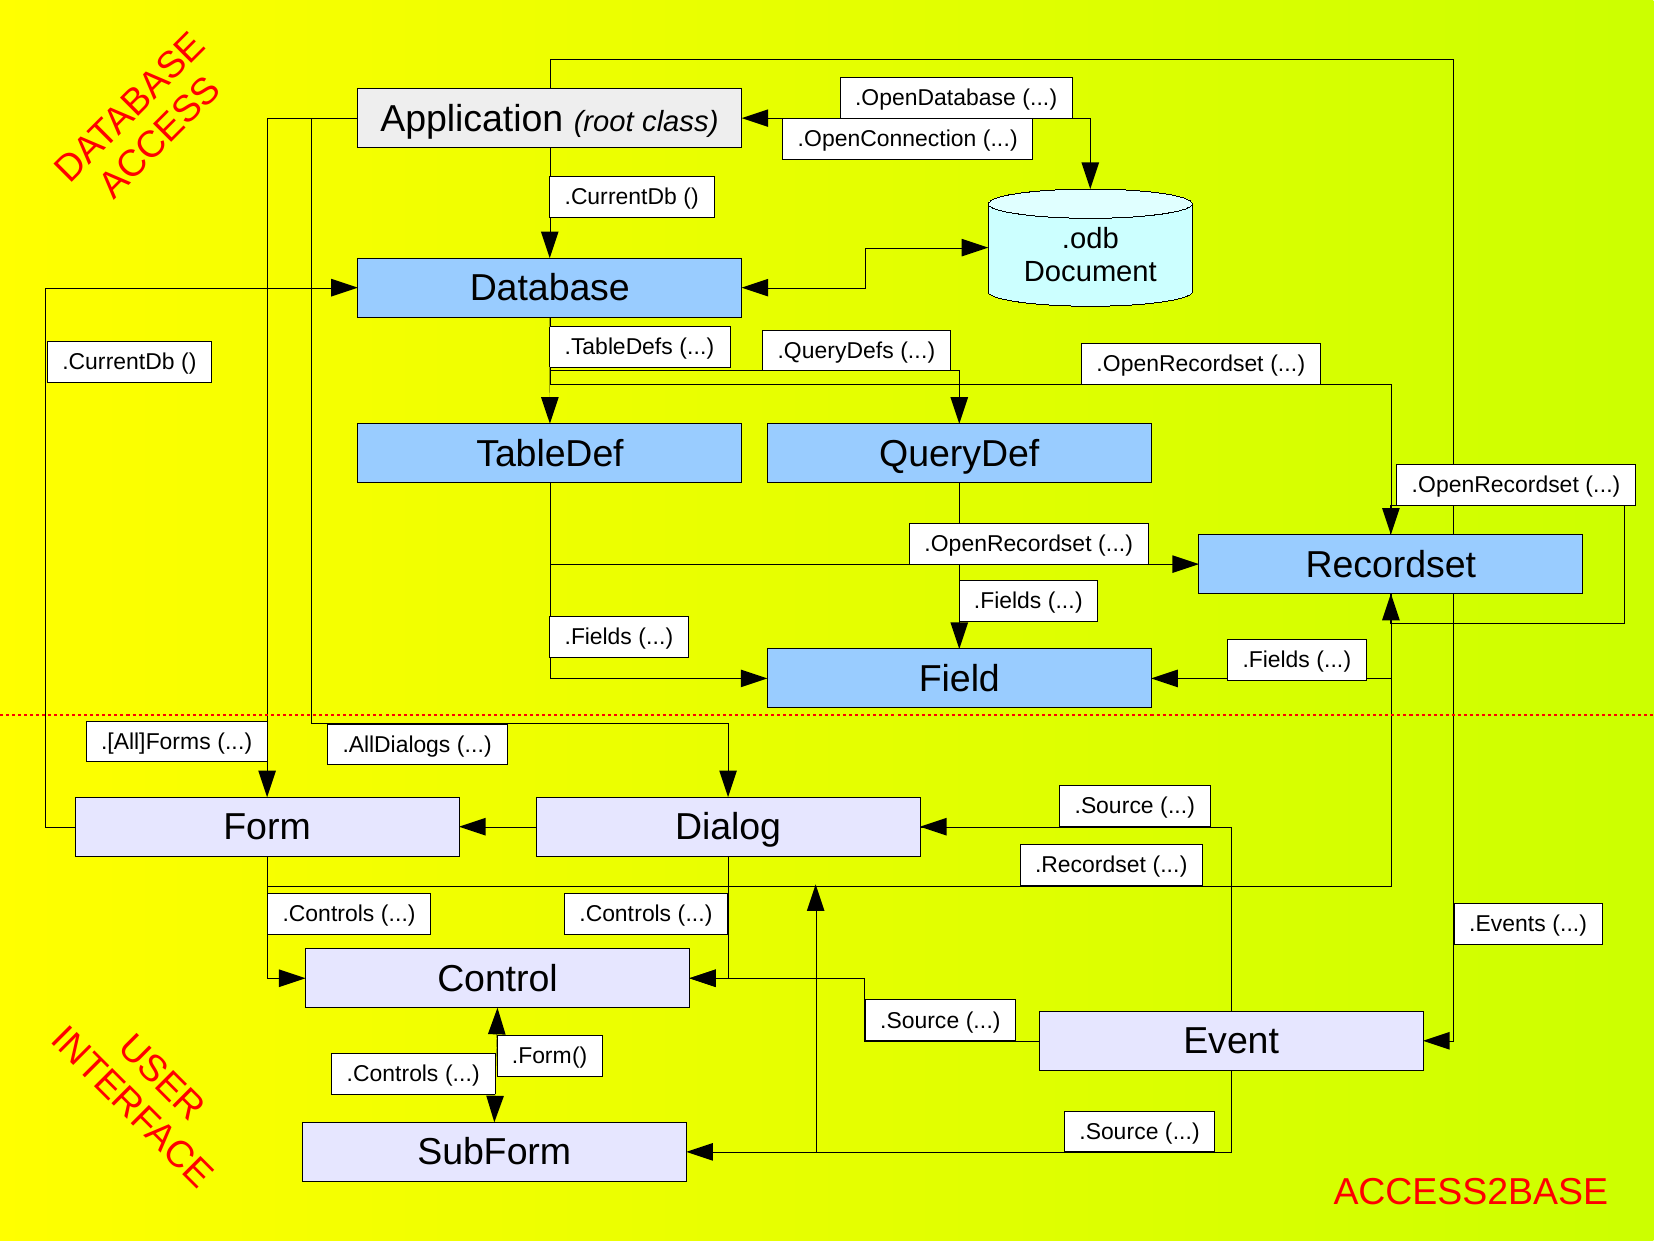

DATABASE ACCESS
.OpenDatabase (...)
Application (root class)
.OpenConnection (...)
.CurrentDb ()
.odb
Document
Database
.TableDefs (...)
.QueryDefs (...)
.CurrentDb ()
.OpenRecordset (...)
TableDef
QueryDef
.OpenRecordset (...)
.OpenRecordset (...)
Recordset
.Fields (...)
.Fields (...)
.Fields (...)
Field
.[All]Forms (...)
.AllDialogs (...)
.Source (...)
Form
Form
Dialog
.Recordset (...)
.Controls (...)
.Controls (...)
.Events (...)
Control
.Source (...)
Event
.Form()
USER INTERFACE
.Controls (...)
.Source (...)
SubForm
ACCESS2BASE